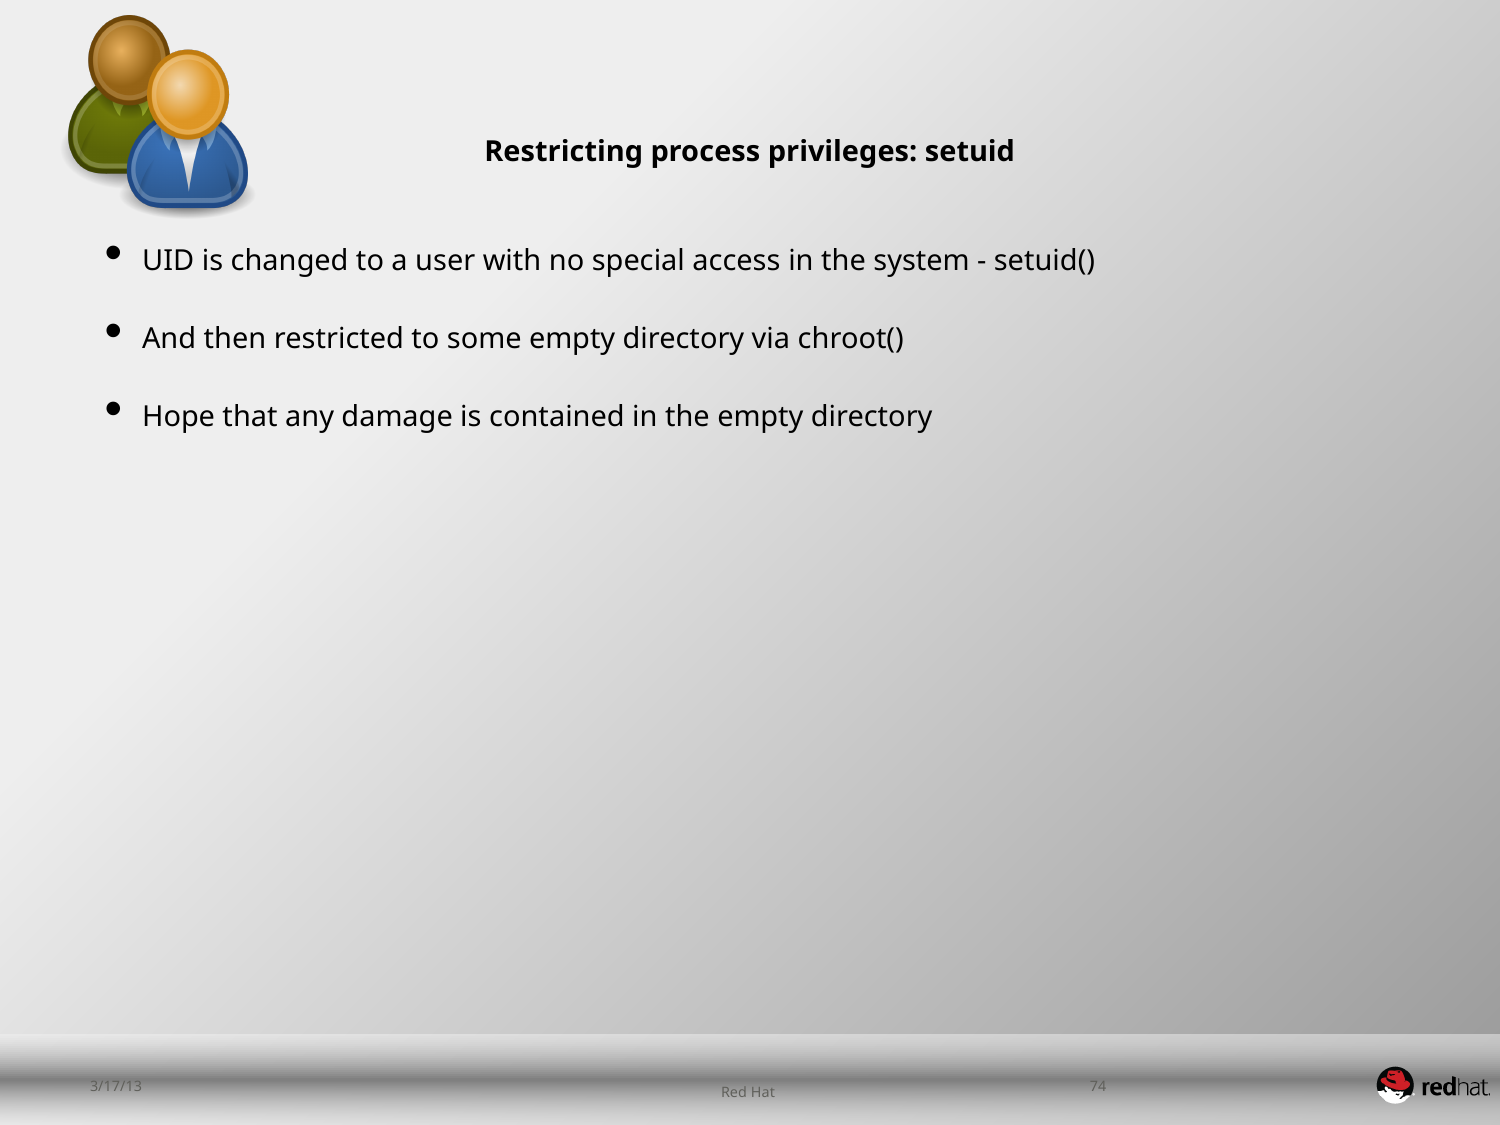

# Restricting process privileges: setuid
UID is changed to a user with no special access in the system - setuid()
And then restricted to some empty directory via chroot()
Hope that any damage is contained in the empty directory
3/17/13
Red Hat